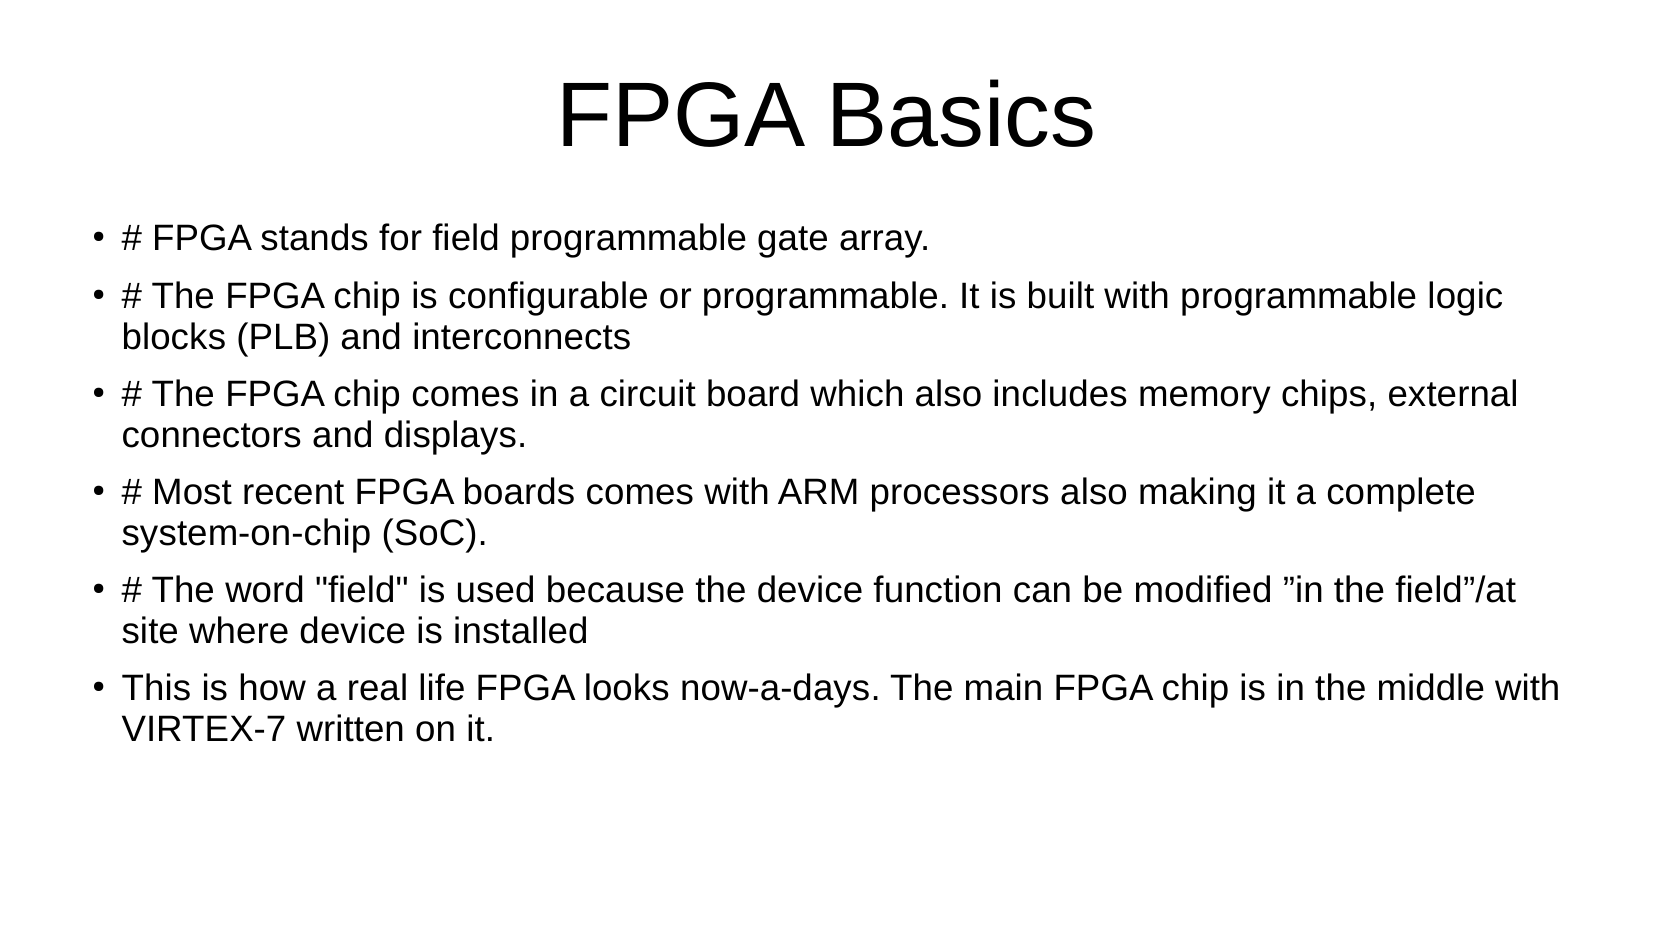

# FPGA Basics
# FPGA stands for field programmable gate array.
# The FPGA chip is configurable or programmable. It is built with programmable logic blocks (PLB) and interconnects
# The FPGA chip comes in a circuit board which also includes memory chips, external connectors and displays.
# Most recent FPGA boards comes with ARM processors also making it a complete system-on-chip (SoC).
# The word "field" is used because the device function can be modified ”in the field”/at site where device is installed
This is how a real life FPGA looks now-a-days. The main FPGA chip is in the middle with VIRTEX-7 written on it.